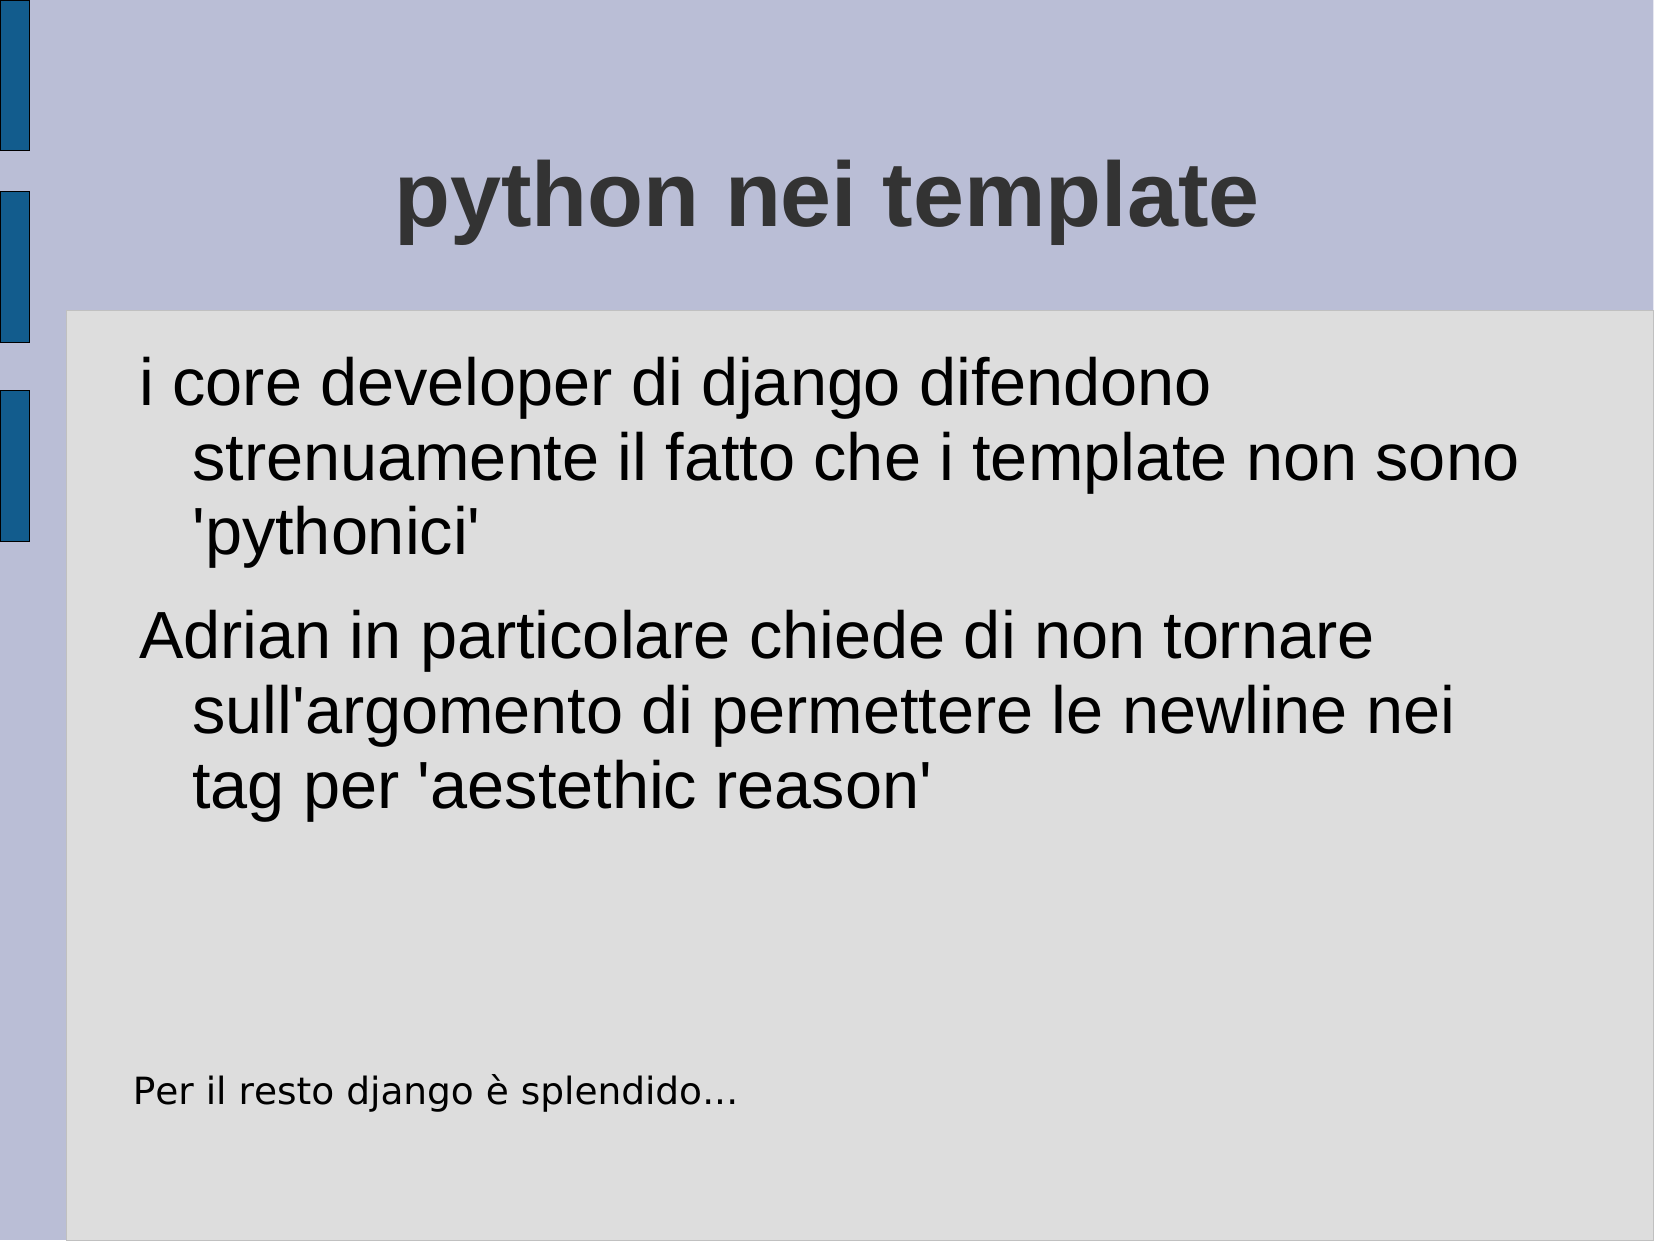

# python nei template
i core developer di django difendono strenuamente il fatto che i template non sono 'pythonici'
Adrian in particolare chiede di non tornare sull'argomento di permettere le newline nei tag per 'aestethic reason'
Per il resto django è splendido...